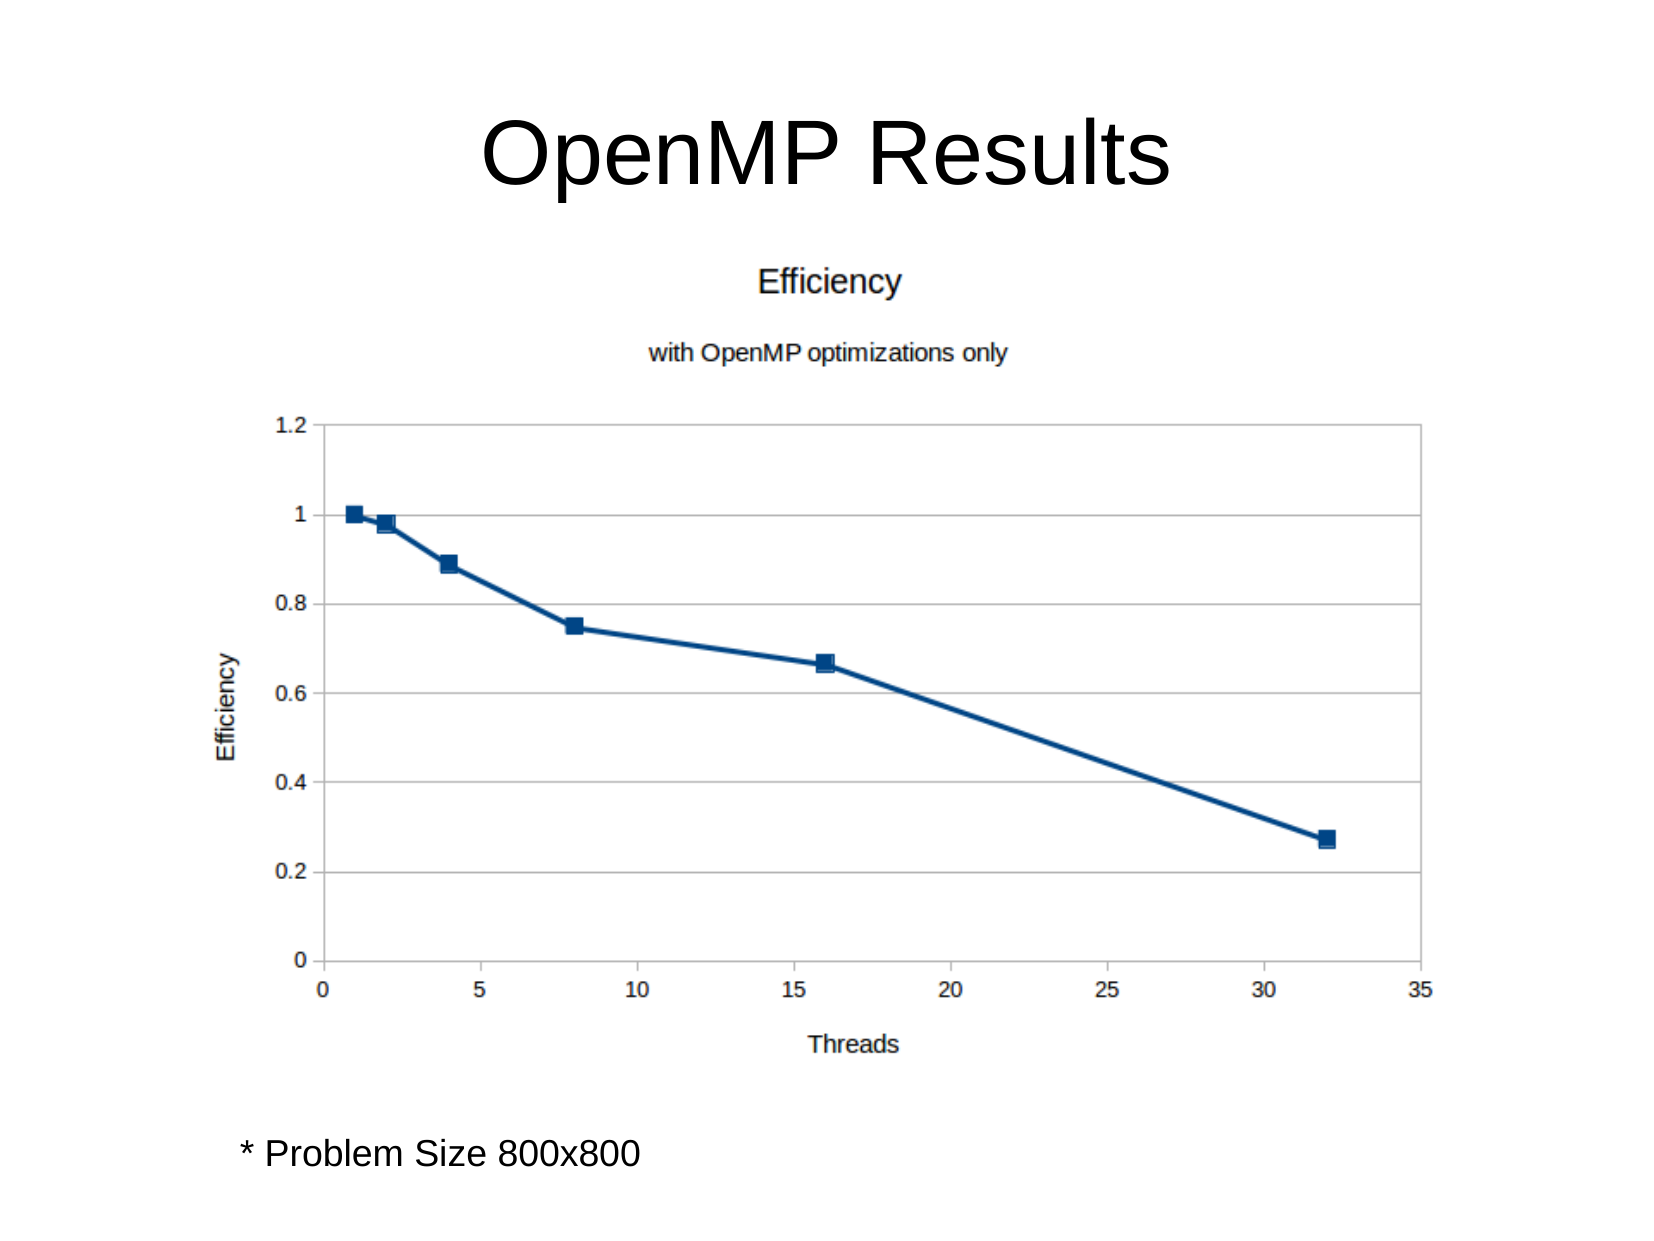

# OpenMP Results
* Problem Size 800x800